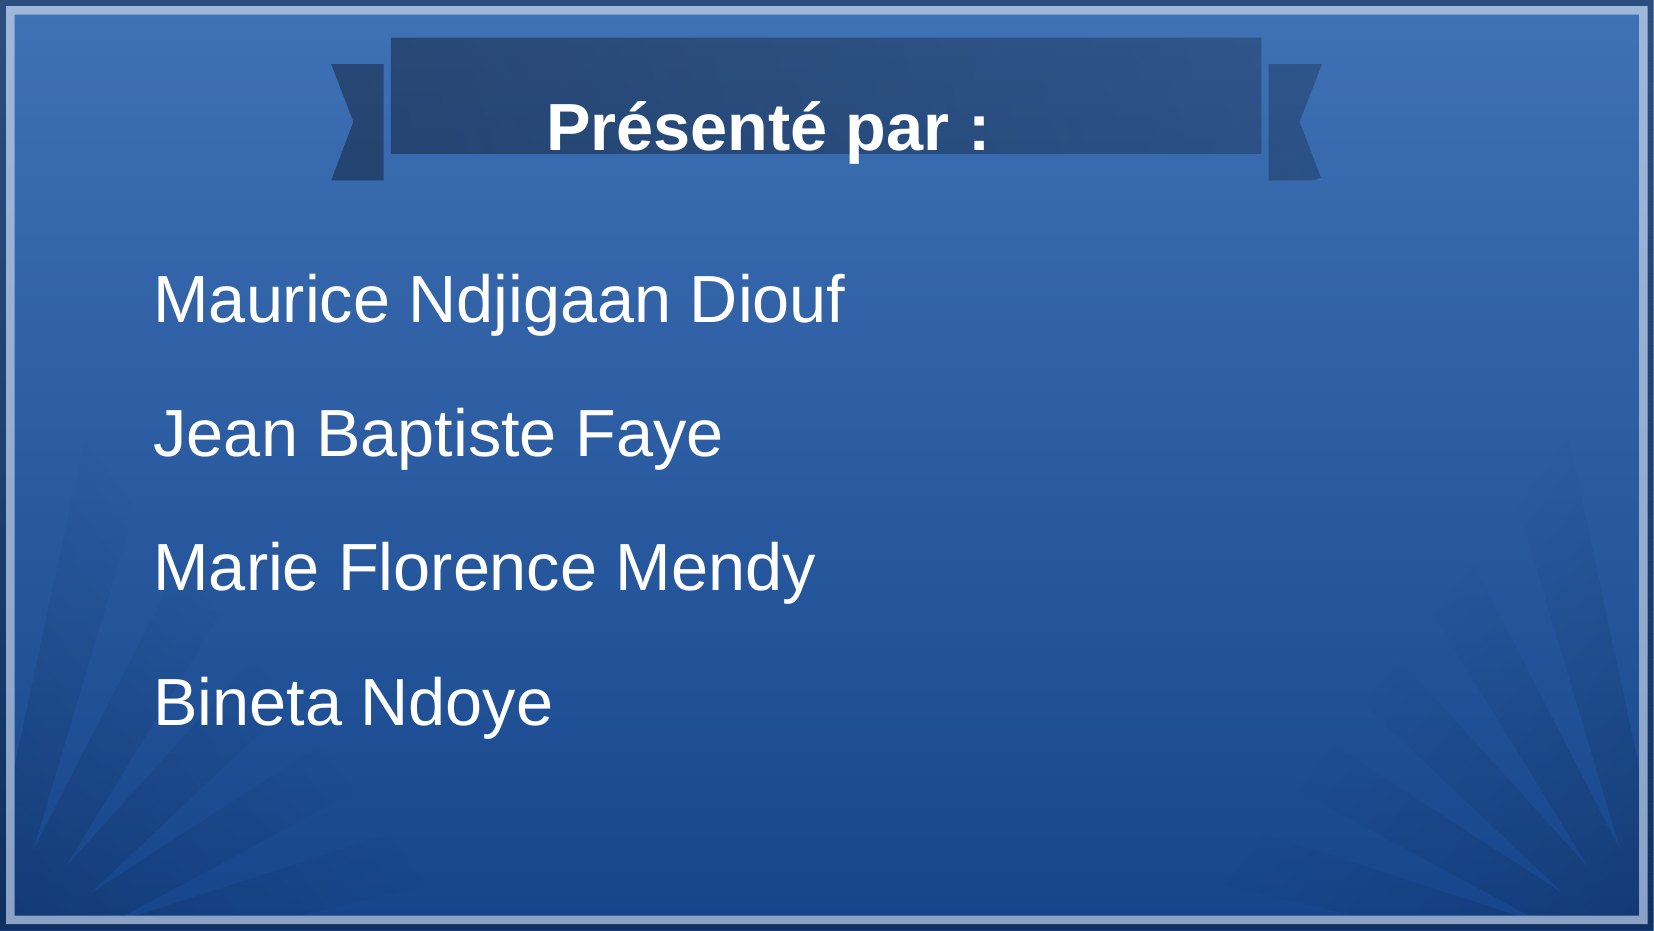

Présenté par :
# Maurice Ndjigaan Diouf
Jean Baptiste Faye
Marie Florence Mendy
Bineta Ndoye